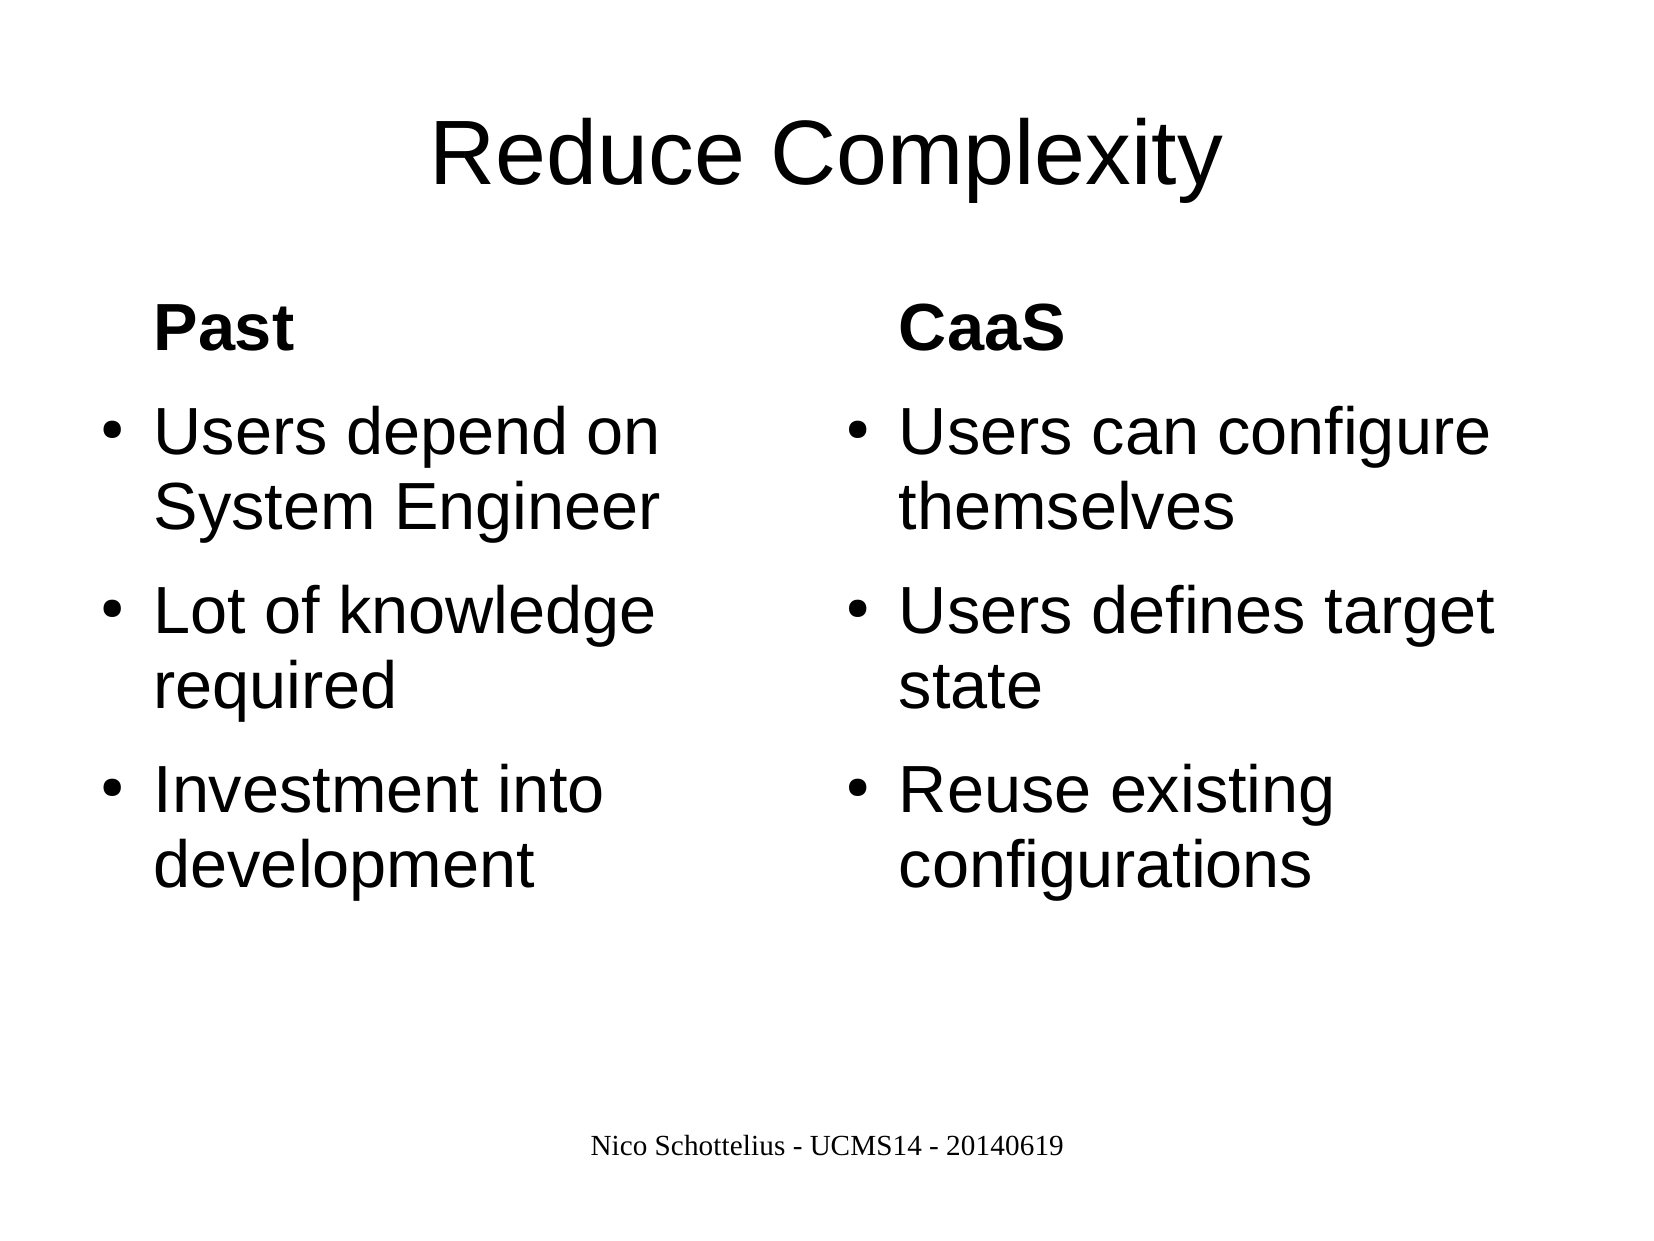

# Reduce Complexity
Past
Users depend on System Engineer
Lot of knowledge required
Investment into development
CaaS
Users can configure themselves
Users defines target state
Reuse existing configurations
Nico Schottelius - UCMS14 - 20140619